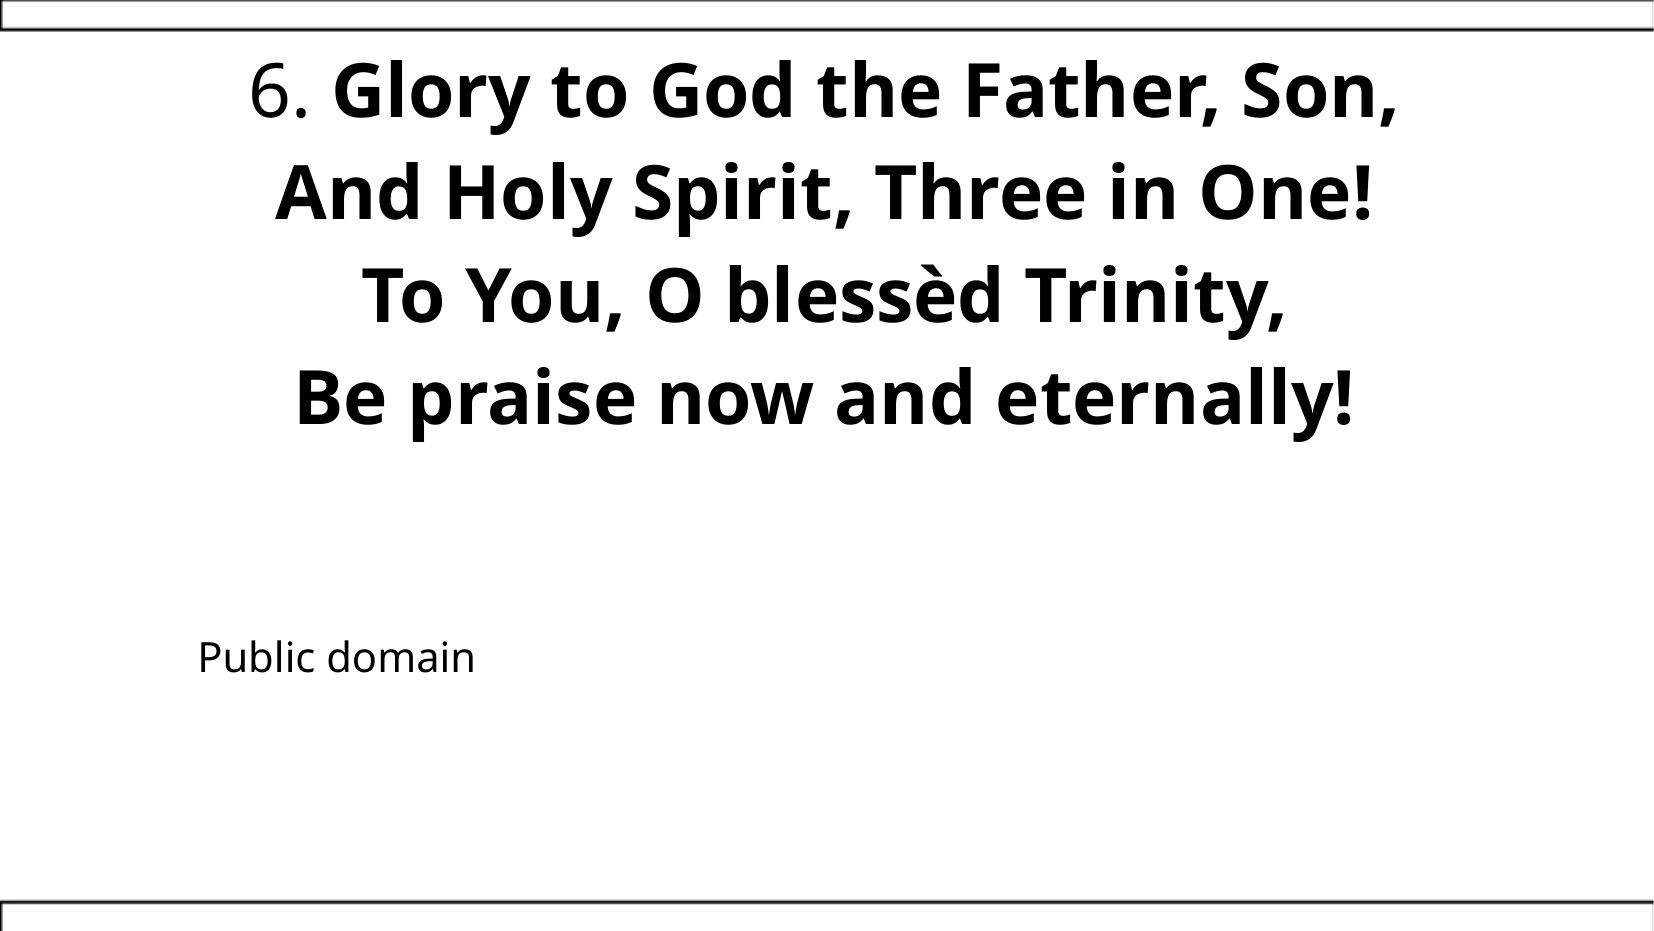

6. Glory to God the Father, Son,
And Holy Spirit, Three in One!
To You, O blessèd Trinity,
Be praise now and eternally!
 Public domain